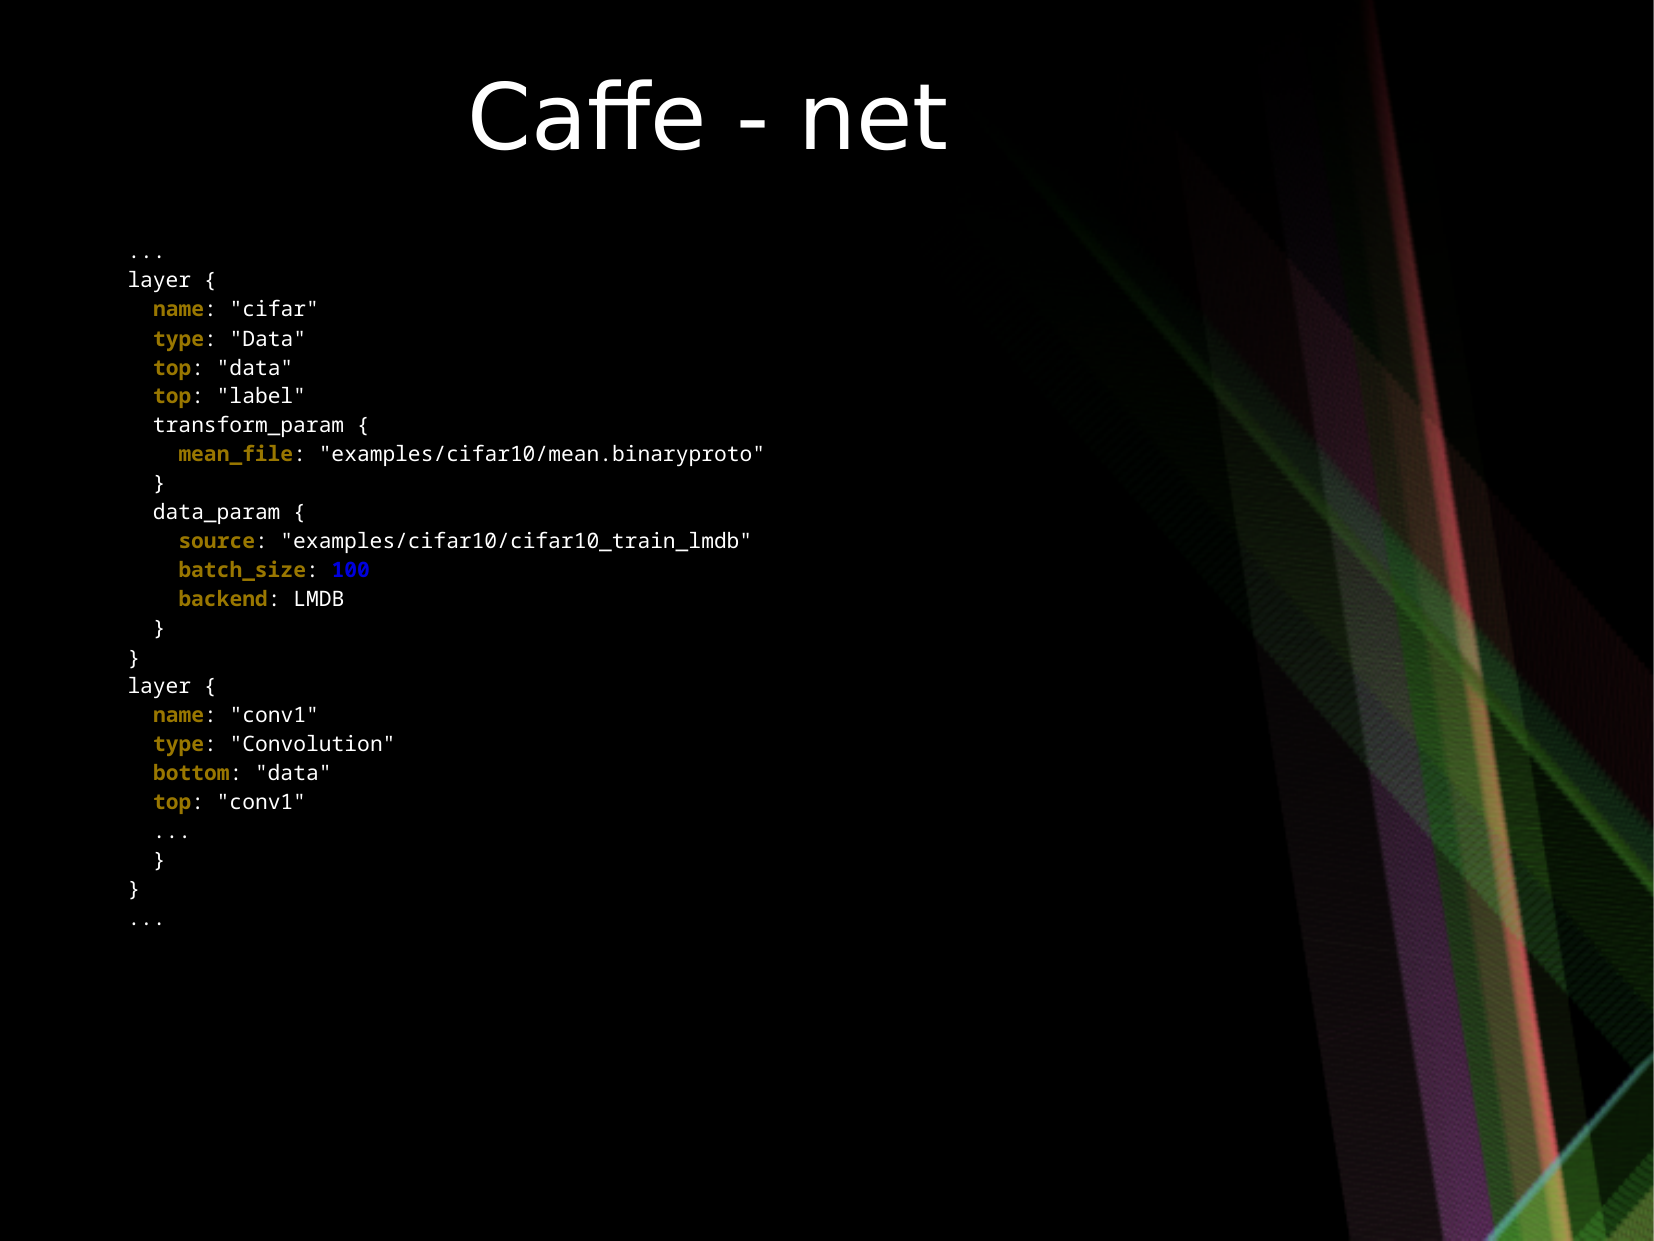

# Caffe - net
...
layer {
 name: "cifar"
 type: "Data"
 top: "data"
 top: "label"
 transform_param {
 mean_file: "examples/cifar10/mean.binaryproto"
 }
 data_param {
 source: "examples/cifar10/cifar10_train_lmdb"
 batch_size: 100
 backend: LMDB
 }
}
layer {
 name: "conv1"
 type: "Convolution"
 bottom: "data"
 top: "conv1"
 ...
 }
}
...